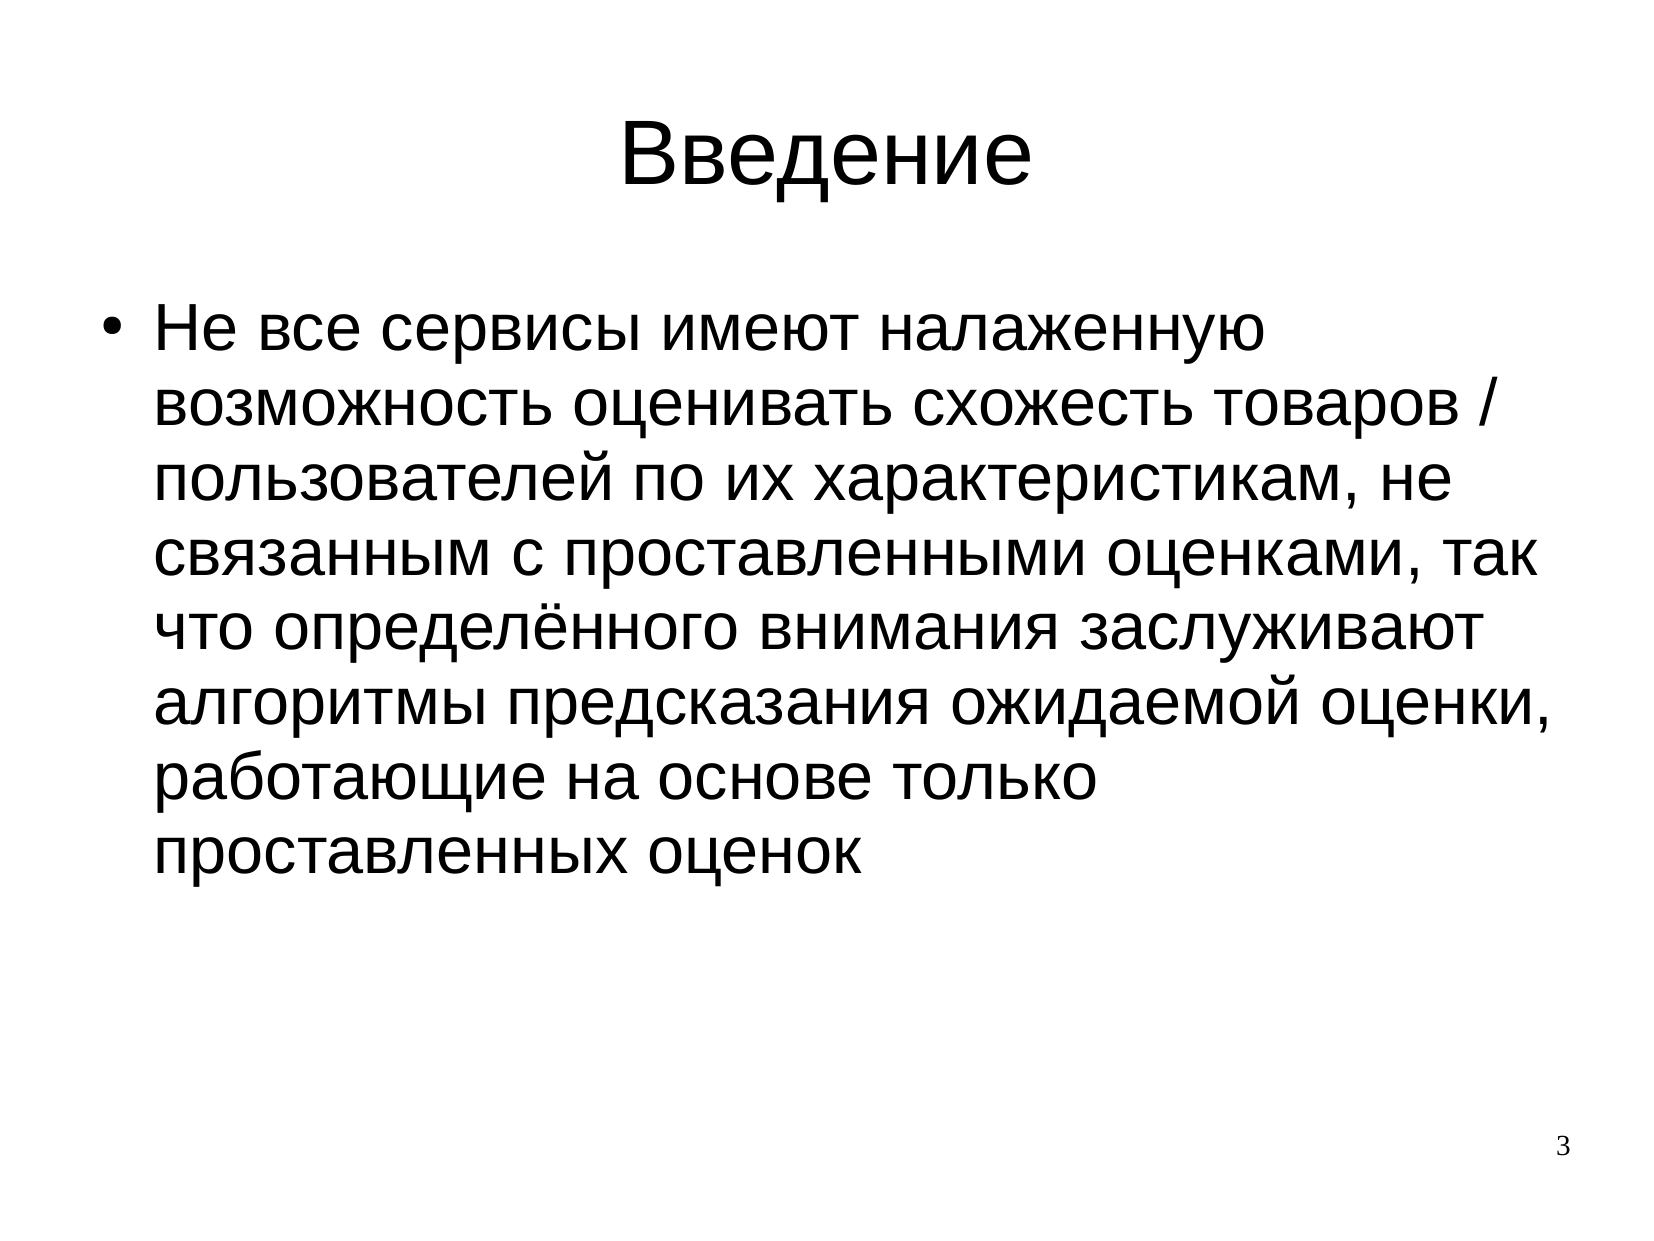

# Введение
Не все сервисы имеют налаженную возможность оценивать схожесть товаров / пользователей по их характеристикам, не связанным с проставленными оценками, так что определённого внимания заслуживают алгоритмы предсказания ожидаемой оценки, работающие на основе только проставленных оценок
3